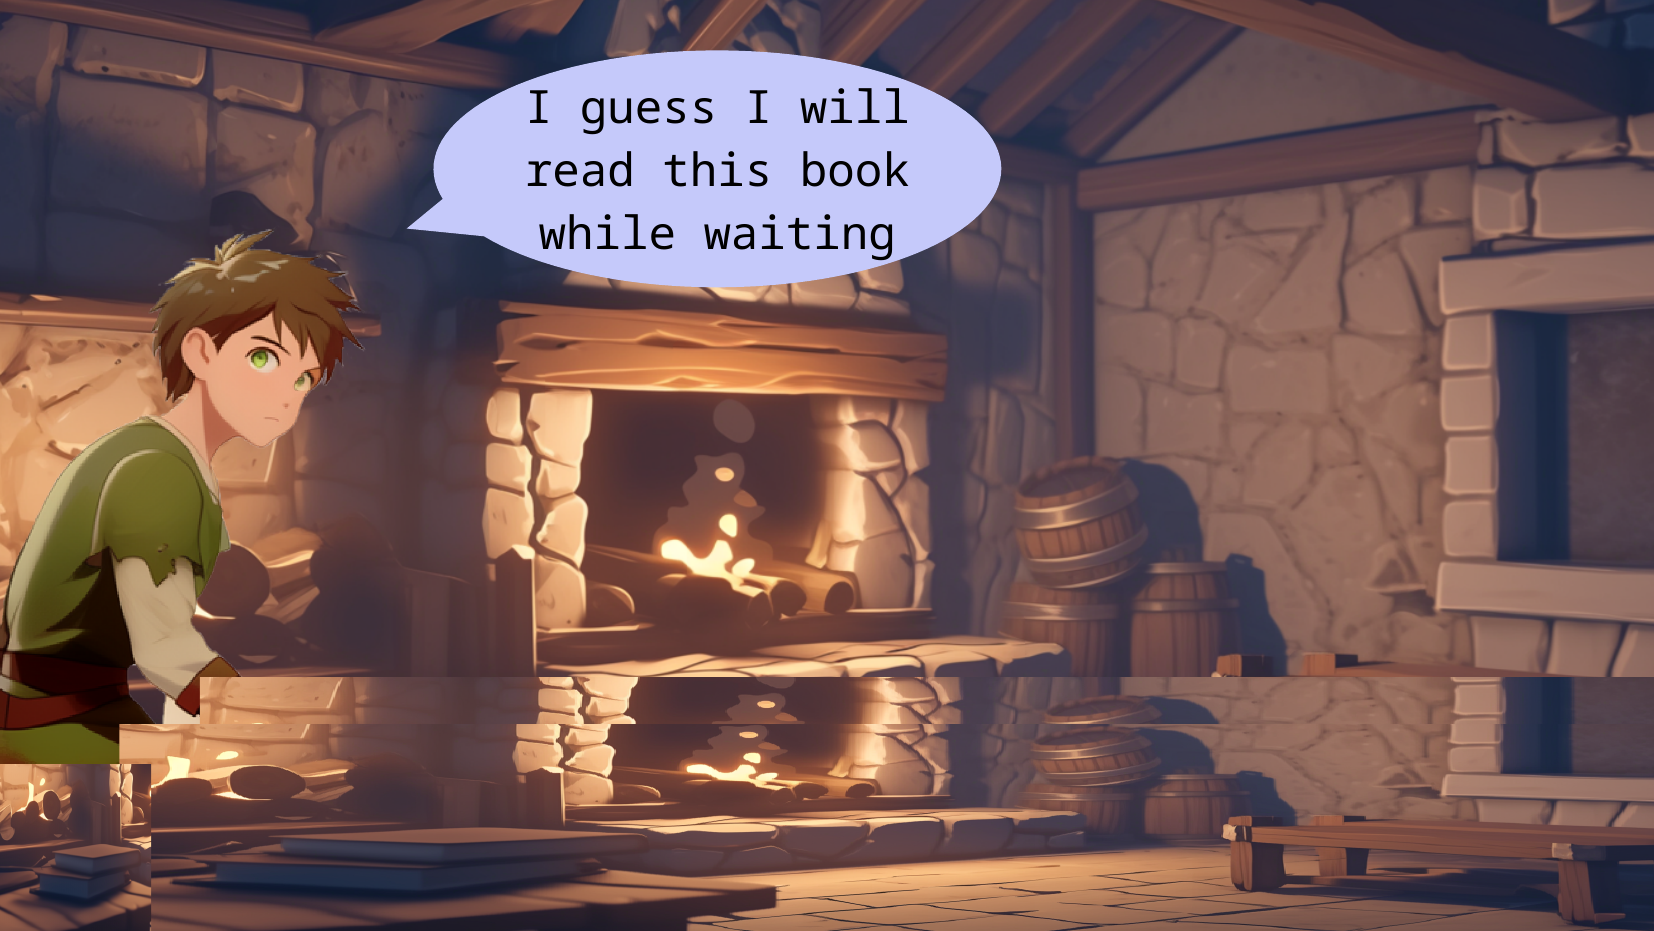

I guess I will read this book while waiting